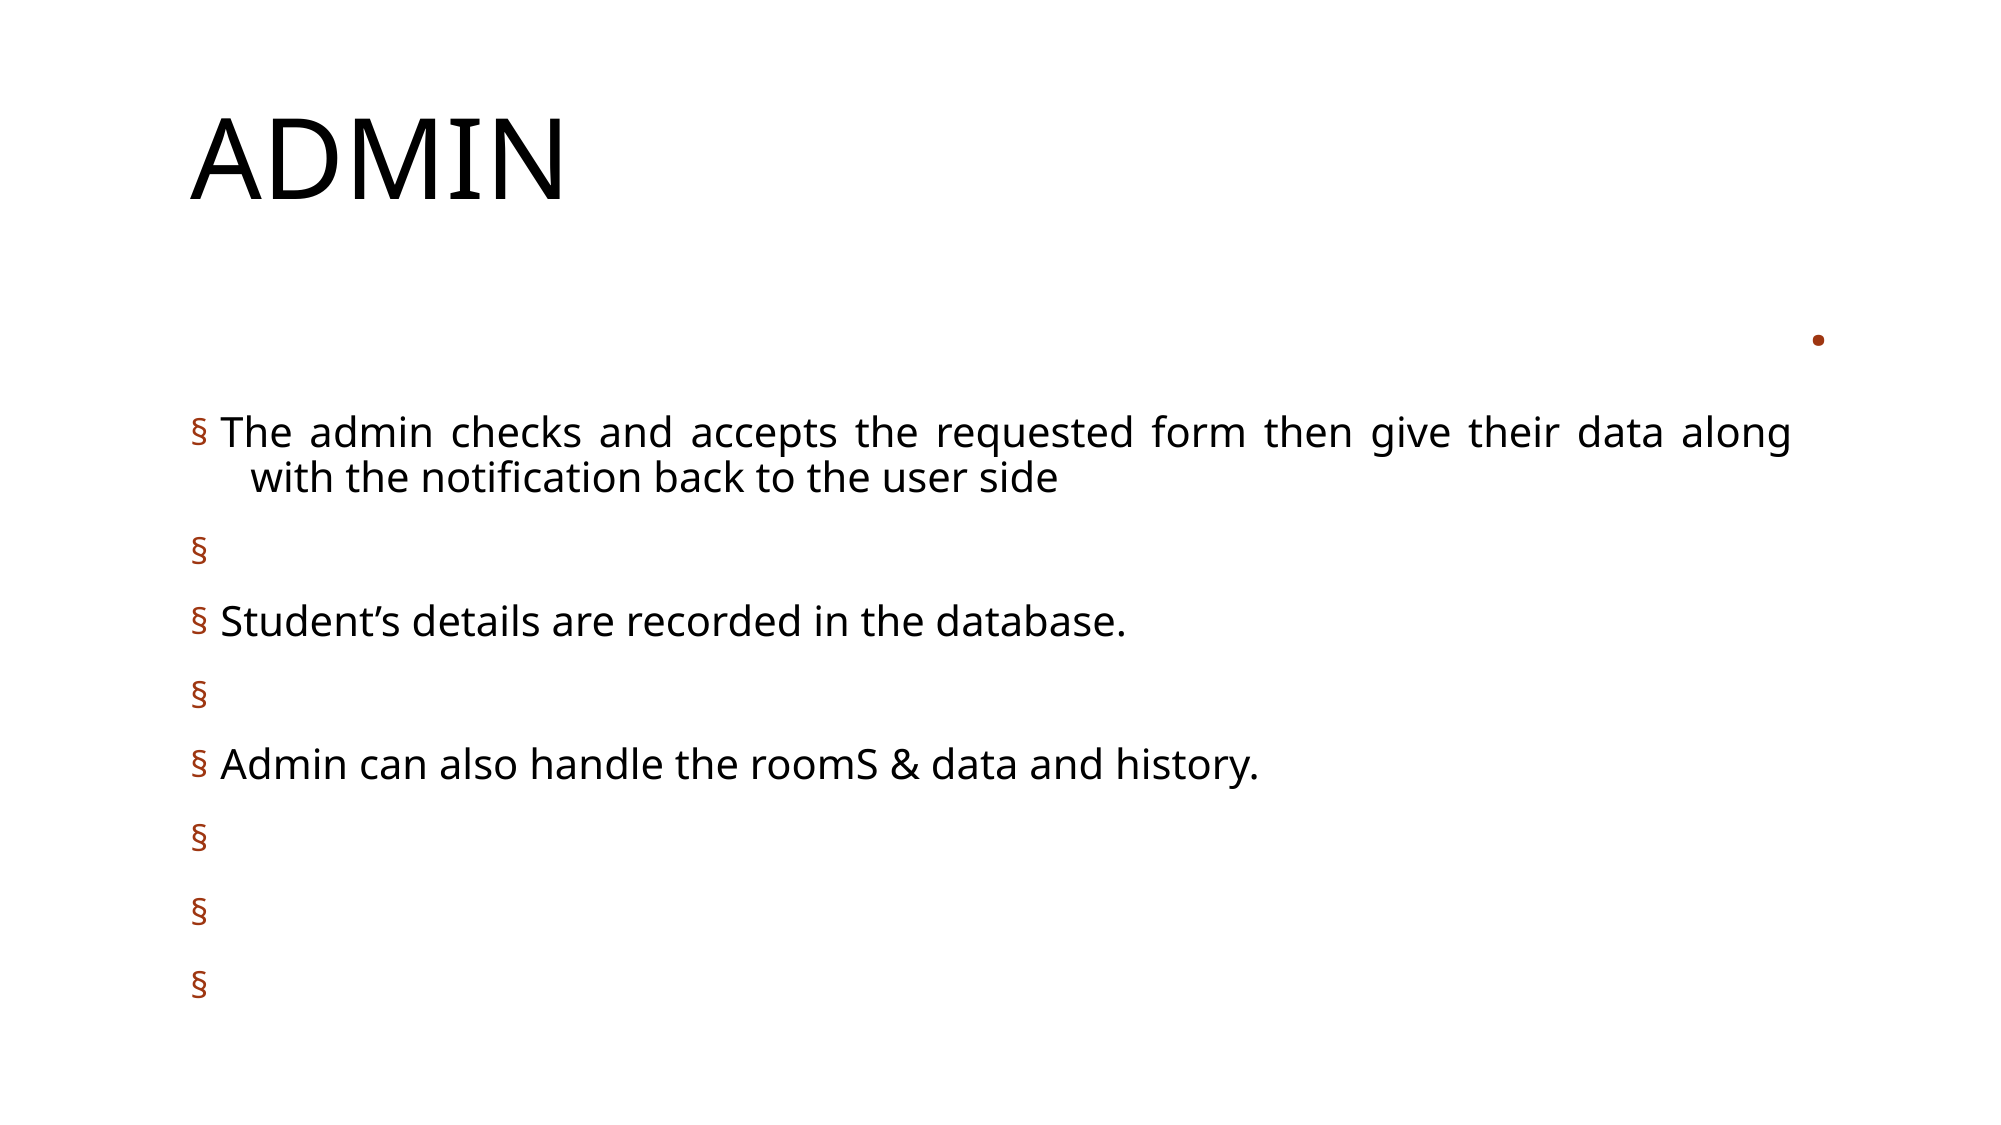

admin
# .
The admin checks and accepts the requested form then give their data along with the notification back to the user side
Student’s details are recorded in the database.
Admin can also handle the roomS & data and history.
11